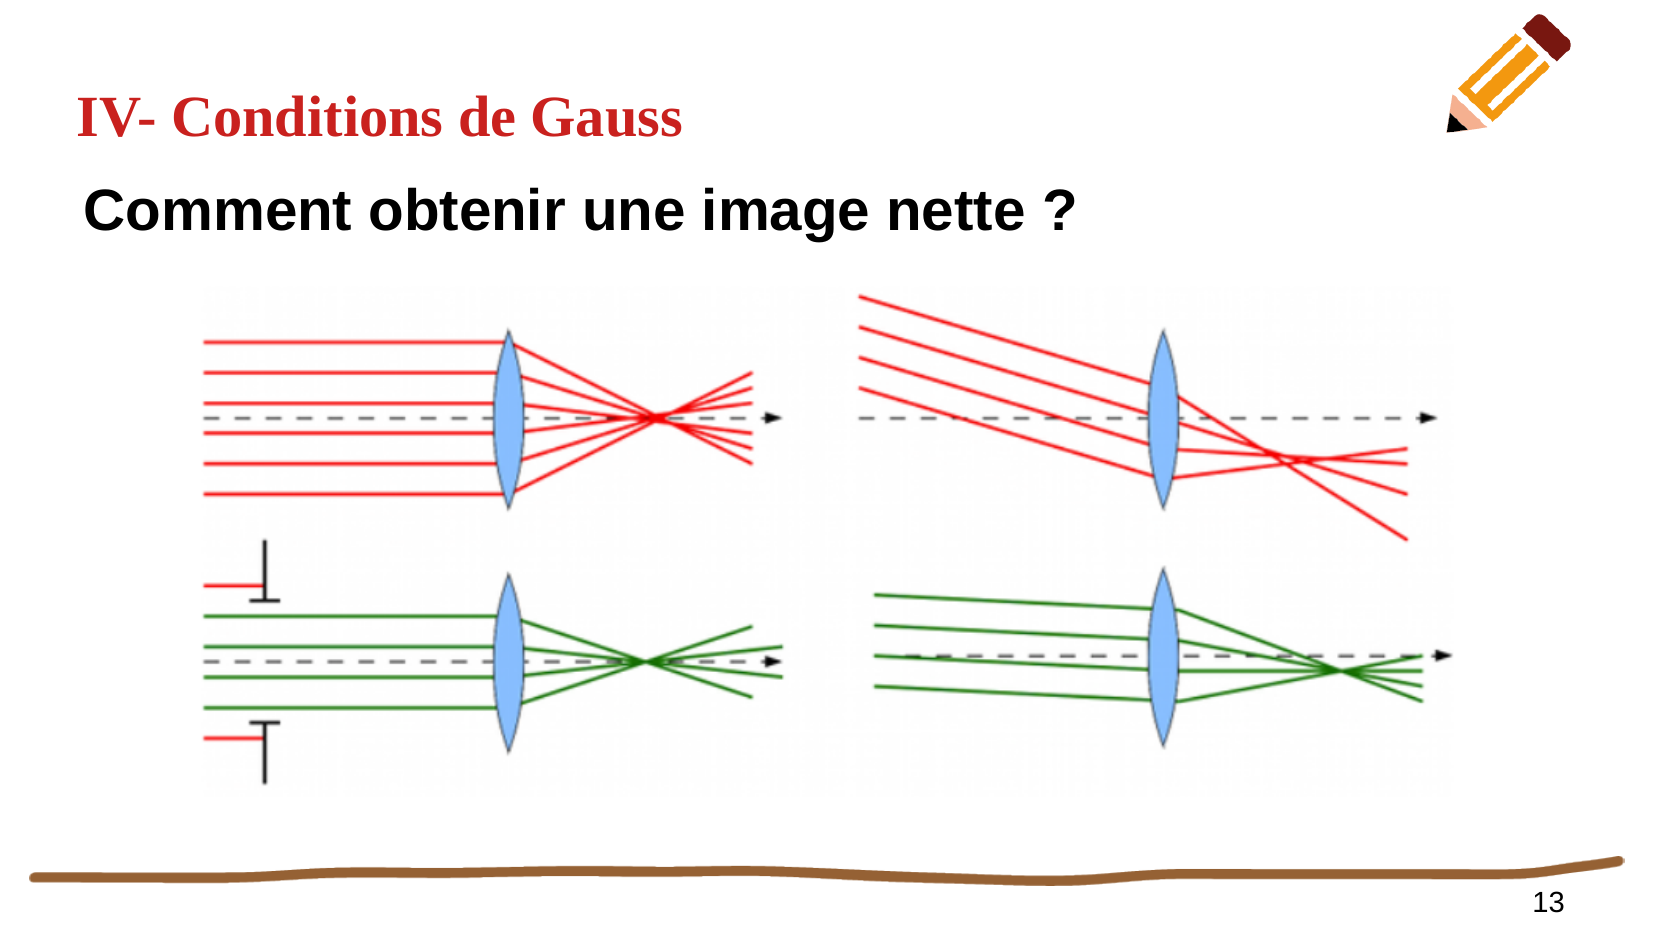

# IV- Conditions de Gauss
Comment obtenir une image nette ?
13